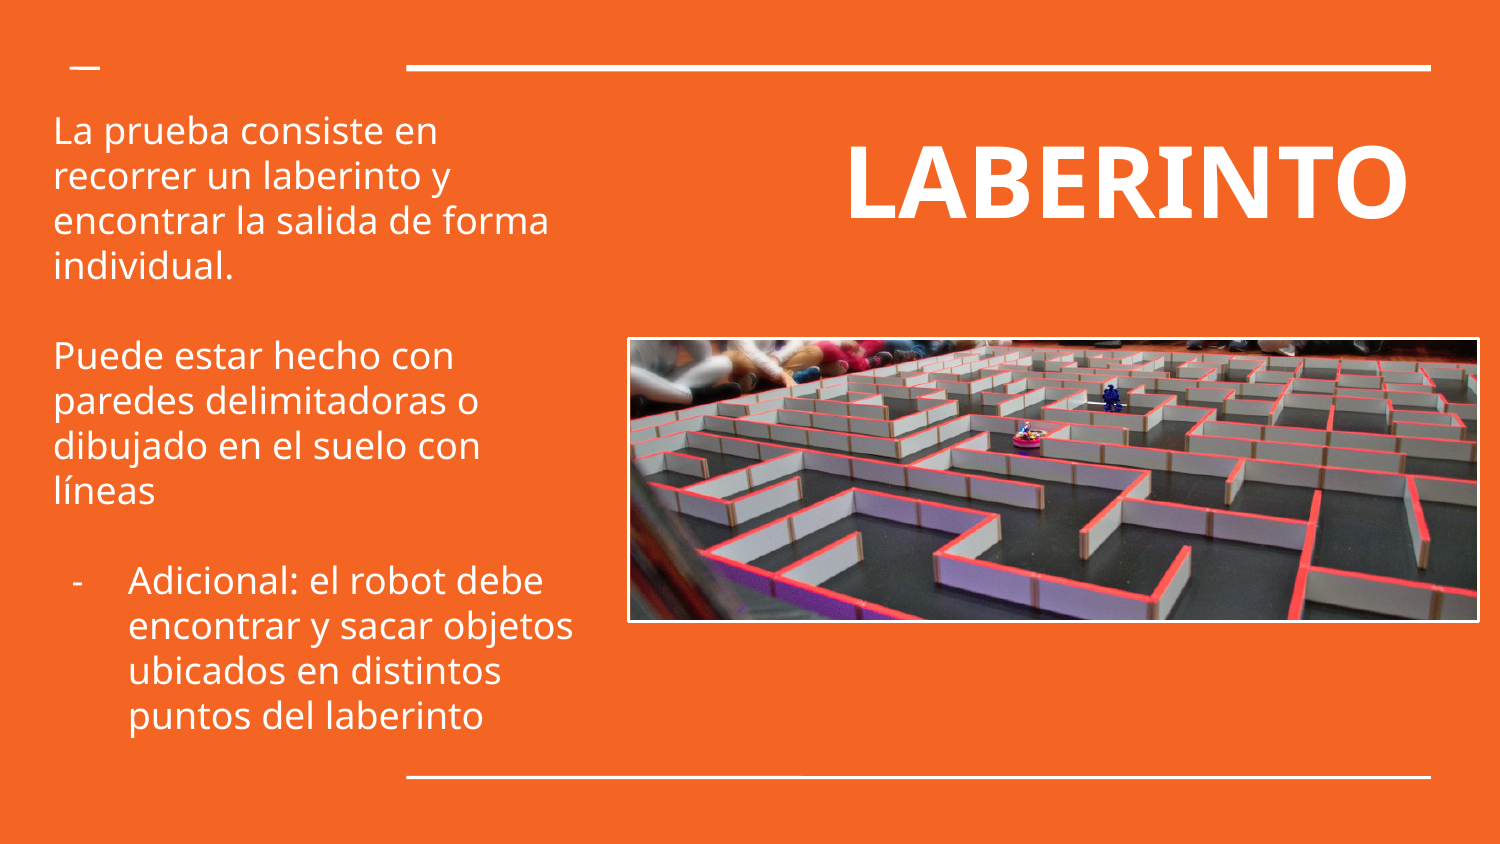

La prueba consiste en recorrer un laberinto y encontrar la salida de forma individual.
Puede estar hecho con paredes delimitadoras o dibujado en el suelo con líneas
Adicional: el robot debe encontrar y sacar objetos ubicados en distintos puntos del laberinto
# LABERINTO